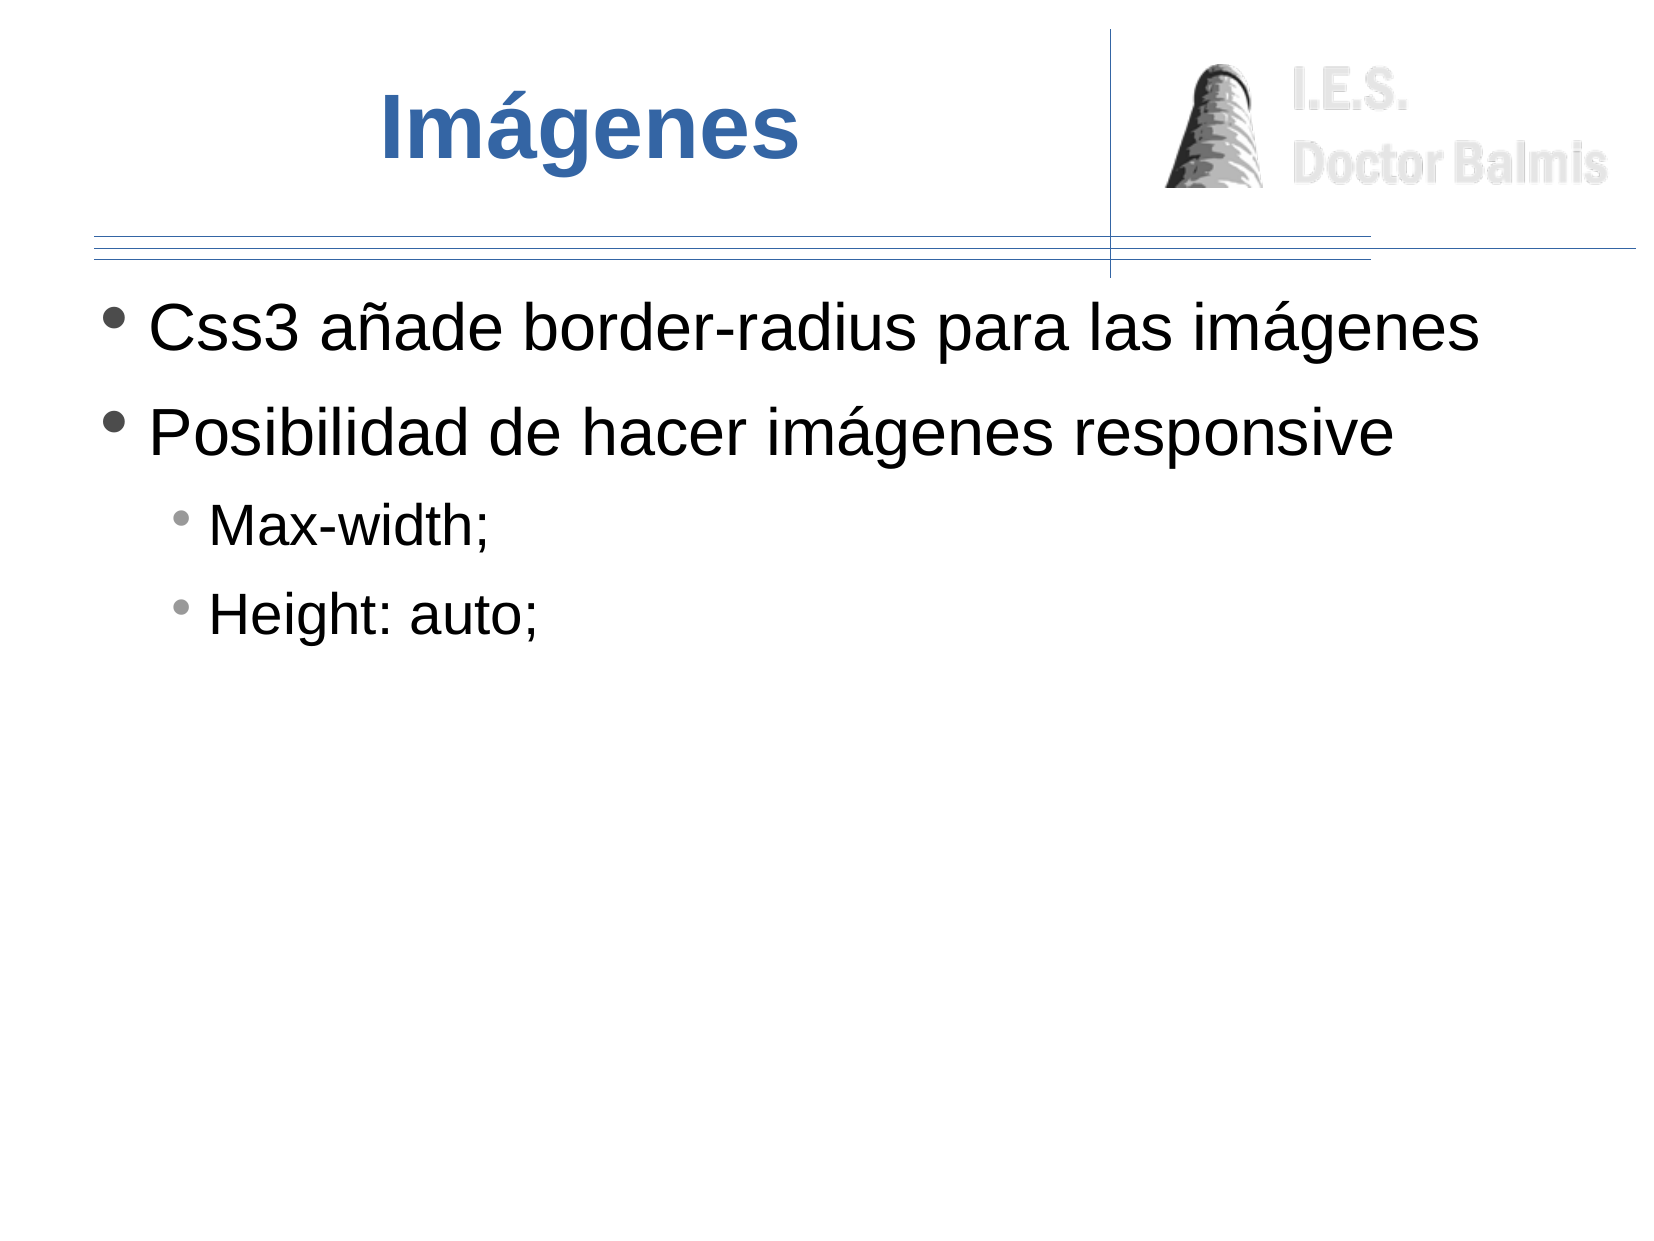

# Imágenes
 Css3 añade border-radius para las imágenes
 Posibilidad de hacer imágenes responsive
 Max-width;
 Height: auto;